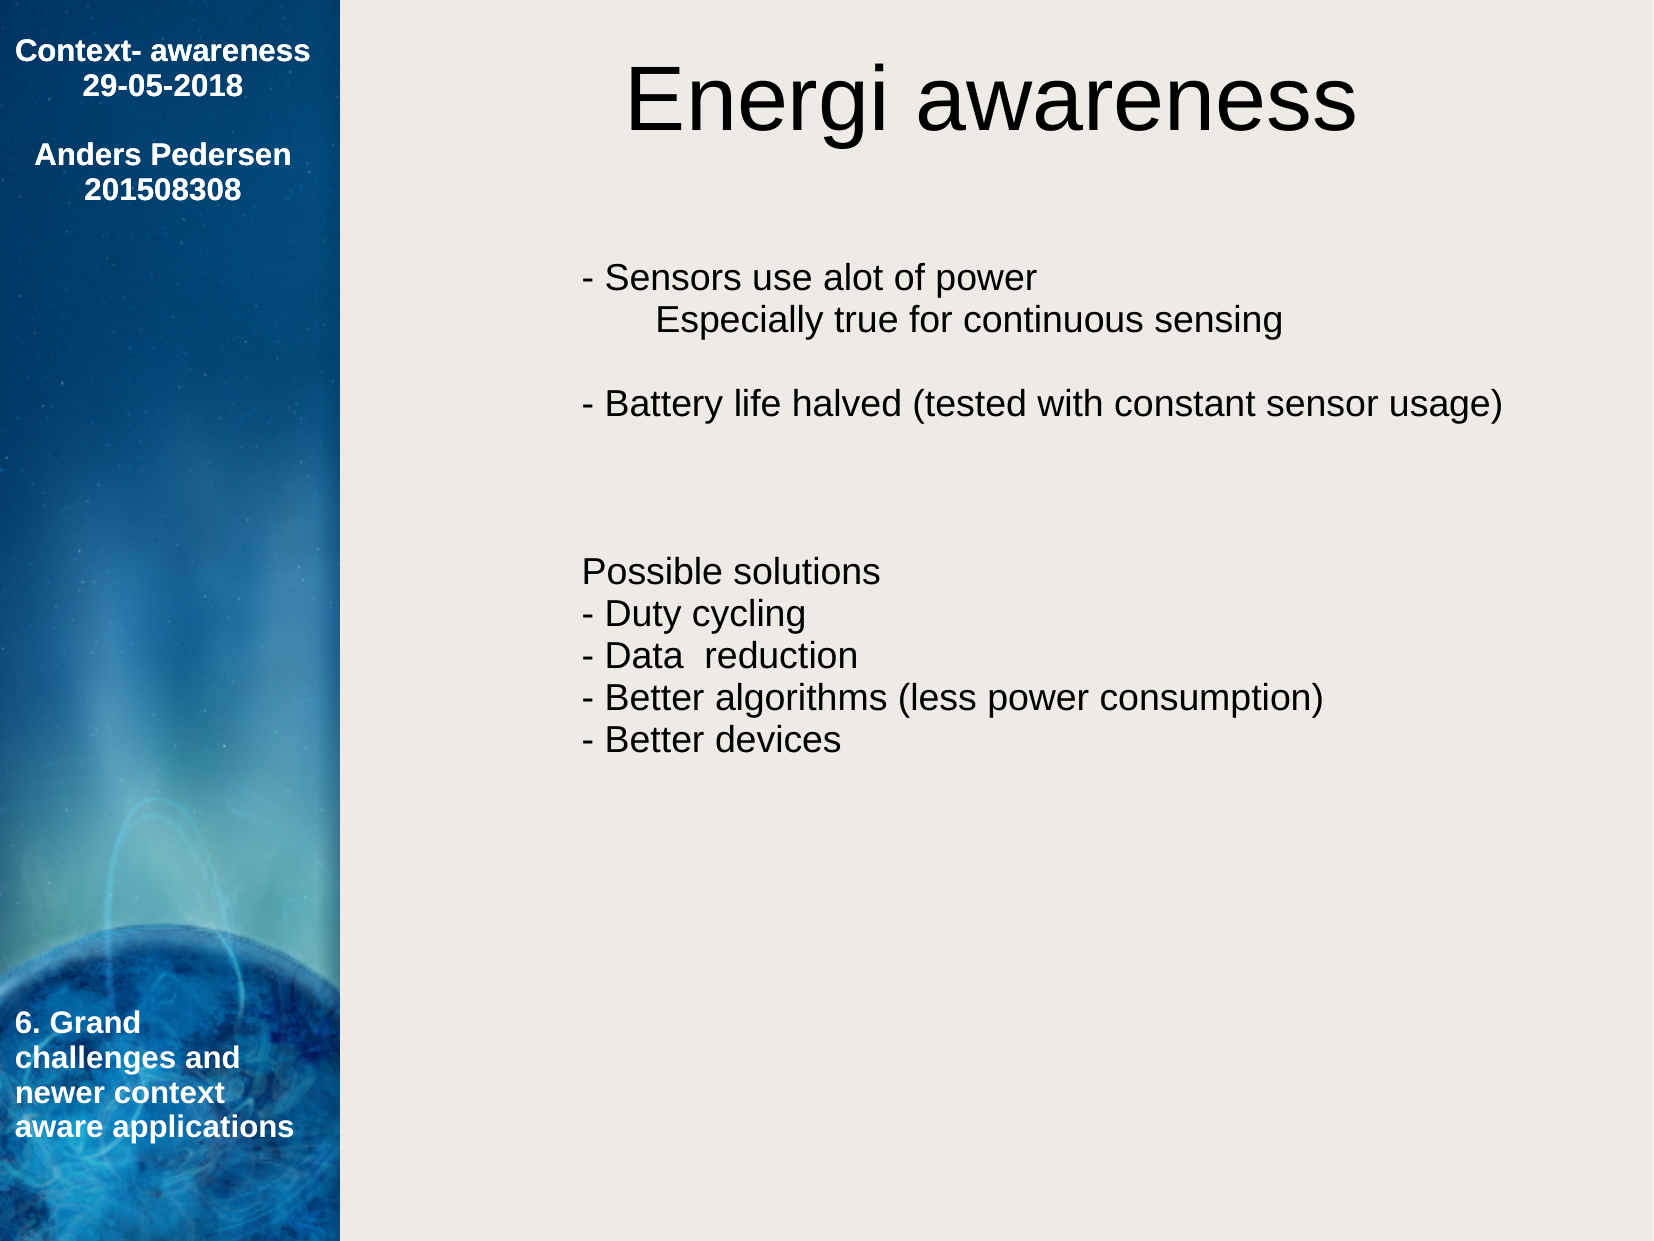

Context- awareness
29-05-2018
Anders Pedersen
201508308
Context- awareness
29-05-2018
Anders Pedersen
201508308
6. Grand challenges and newer context aware applications
Energi awareness
# Agenda
- Sensors use alot of power
 	Especially true for continuous sensing
- Battery life halved (tested with constant sensor usage)
Possible solutions
- Duty cycling
- Data reduction
- Better algorithms (less power consumption)
- Better devices